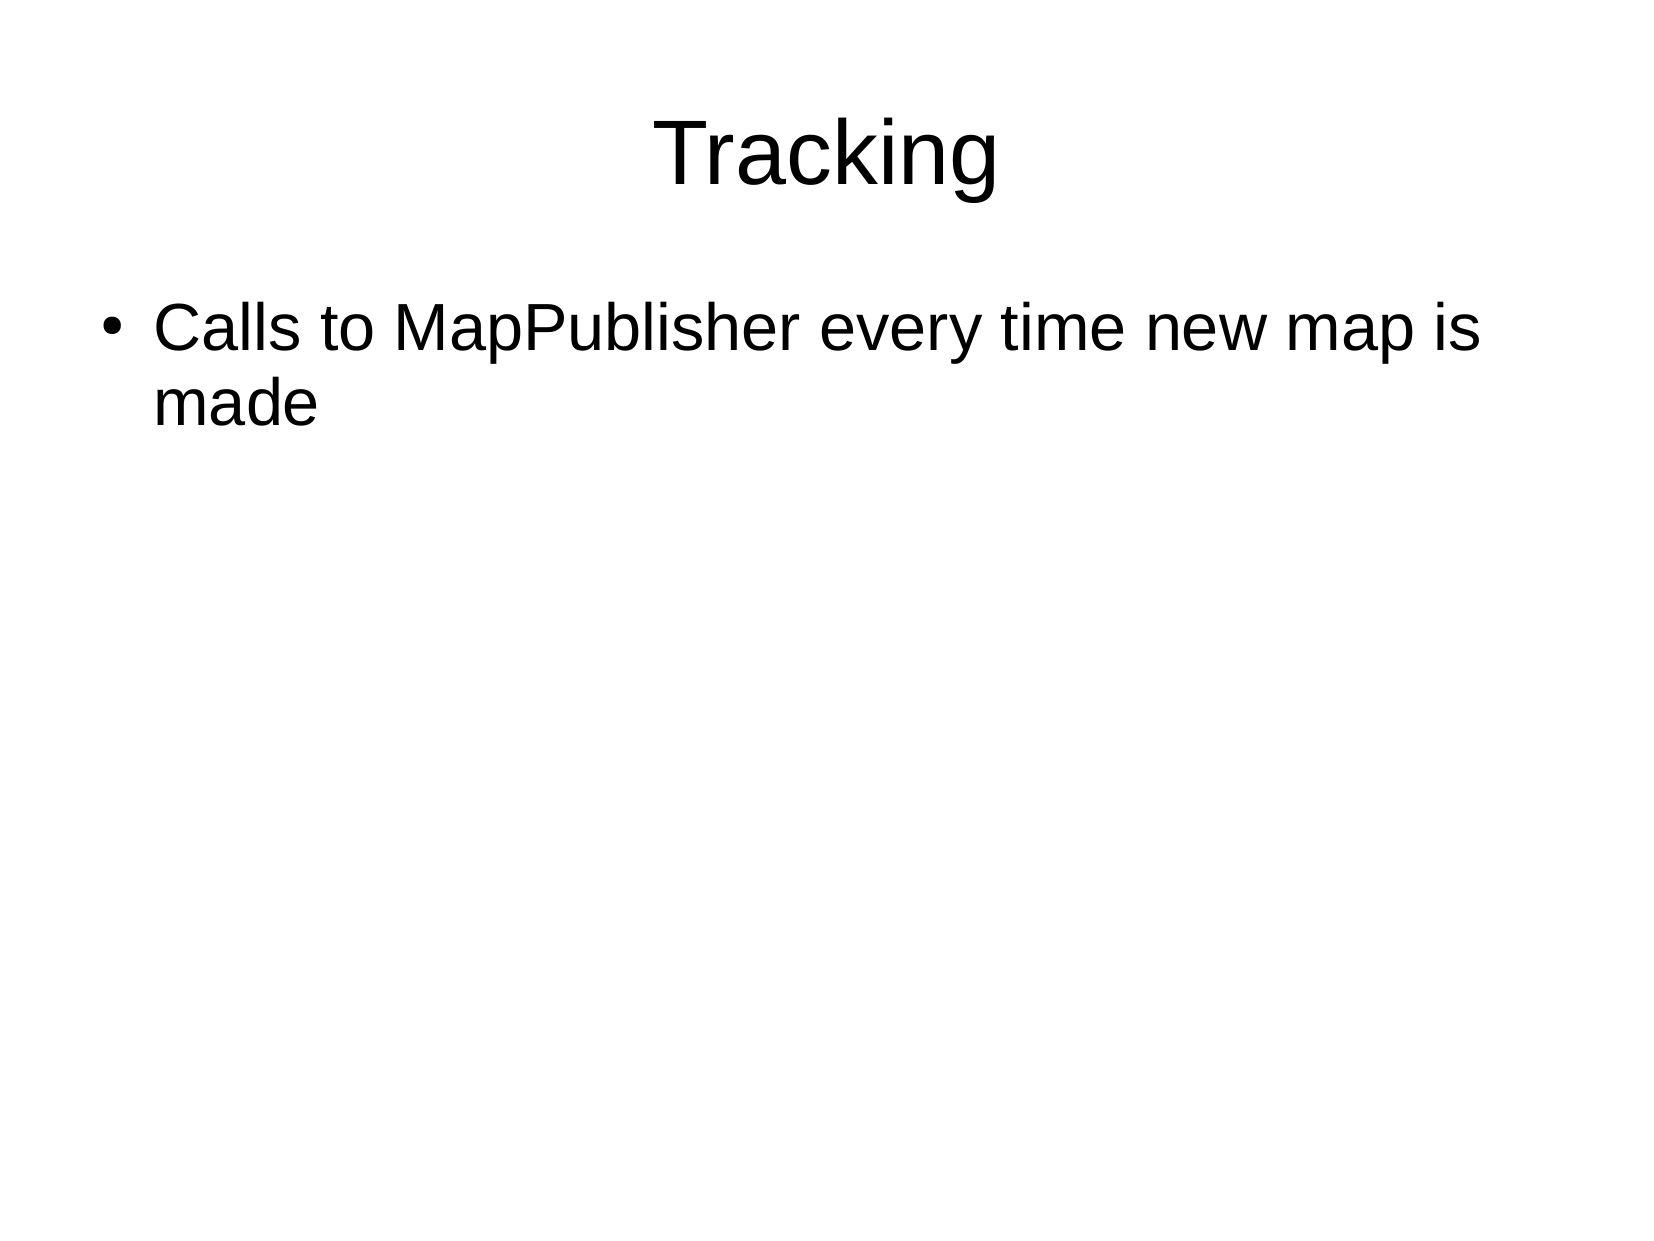

# Tracking
Calls to MapPublisher every time new map is made